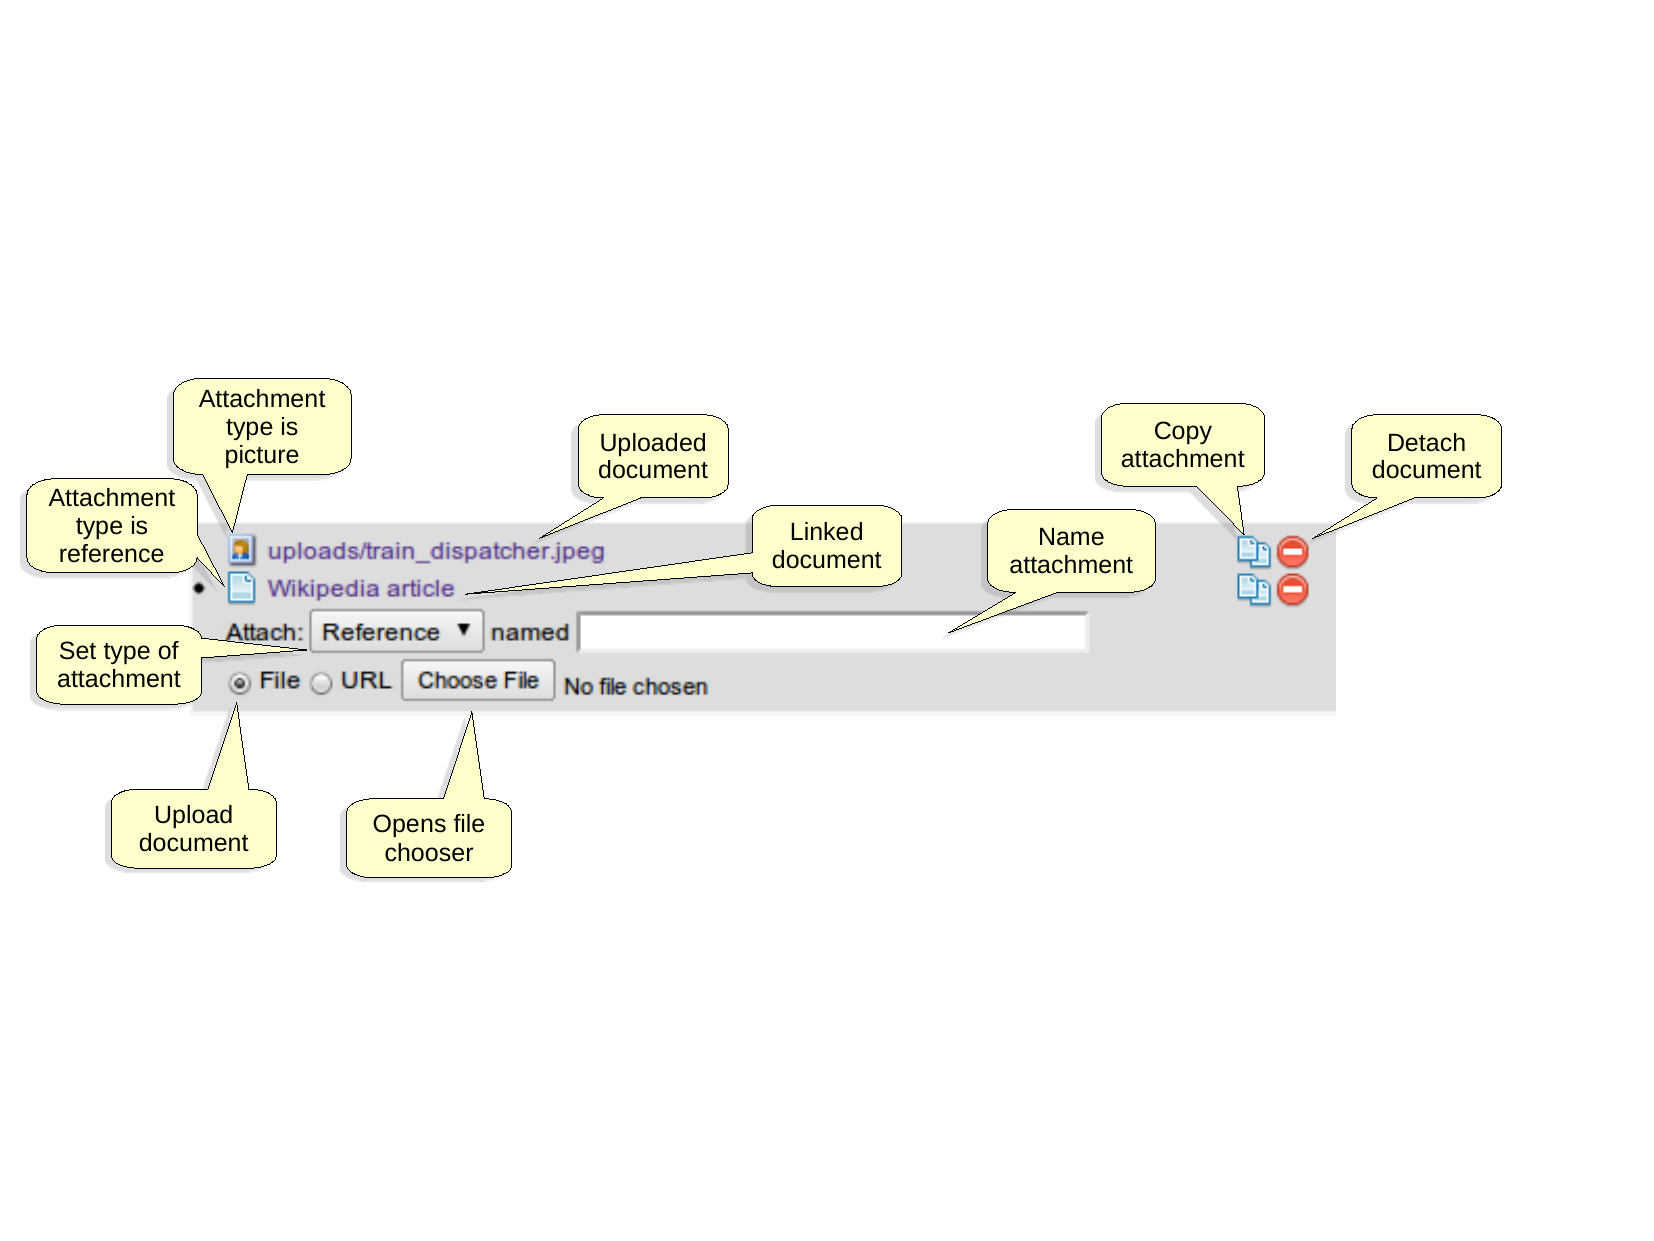

Attachment type is picture
Copy attachment
Uploaded document
Detach document
Attachment type is reference
Linked document
Name attachment
Set type of attachment
Upload document
Opens file chooser